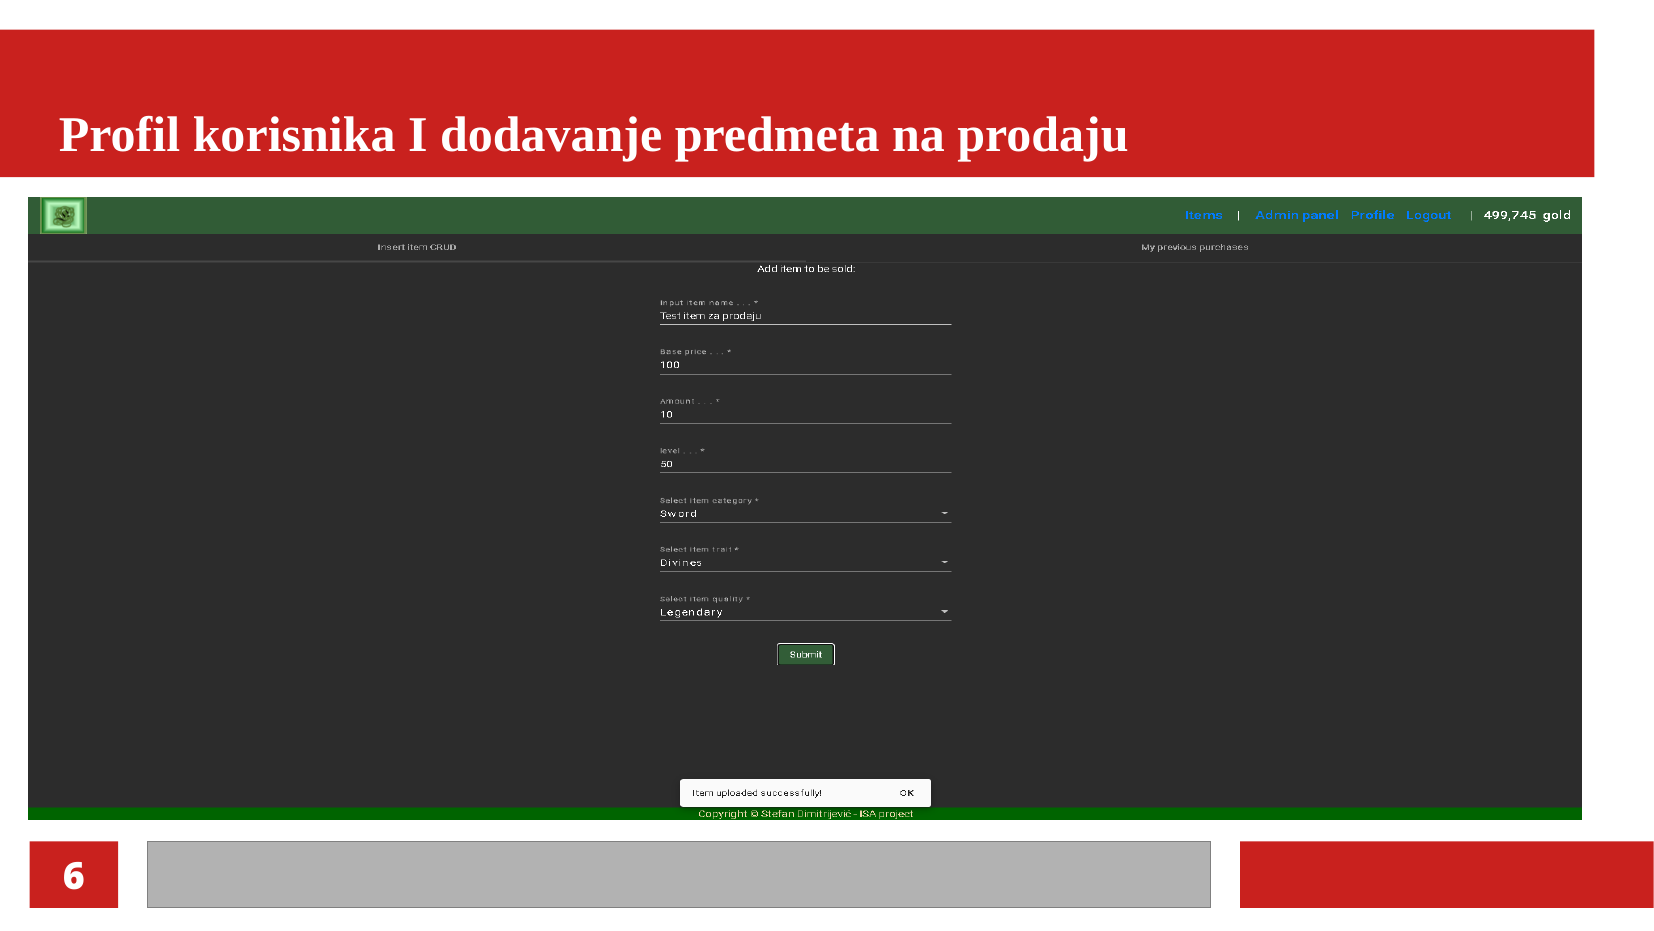

# Profil korisnika I dodavanje predmeta na prodaju
6